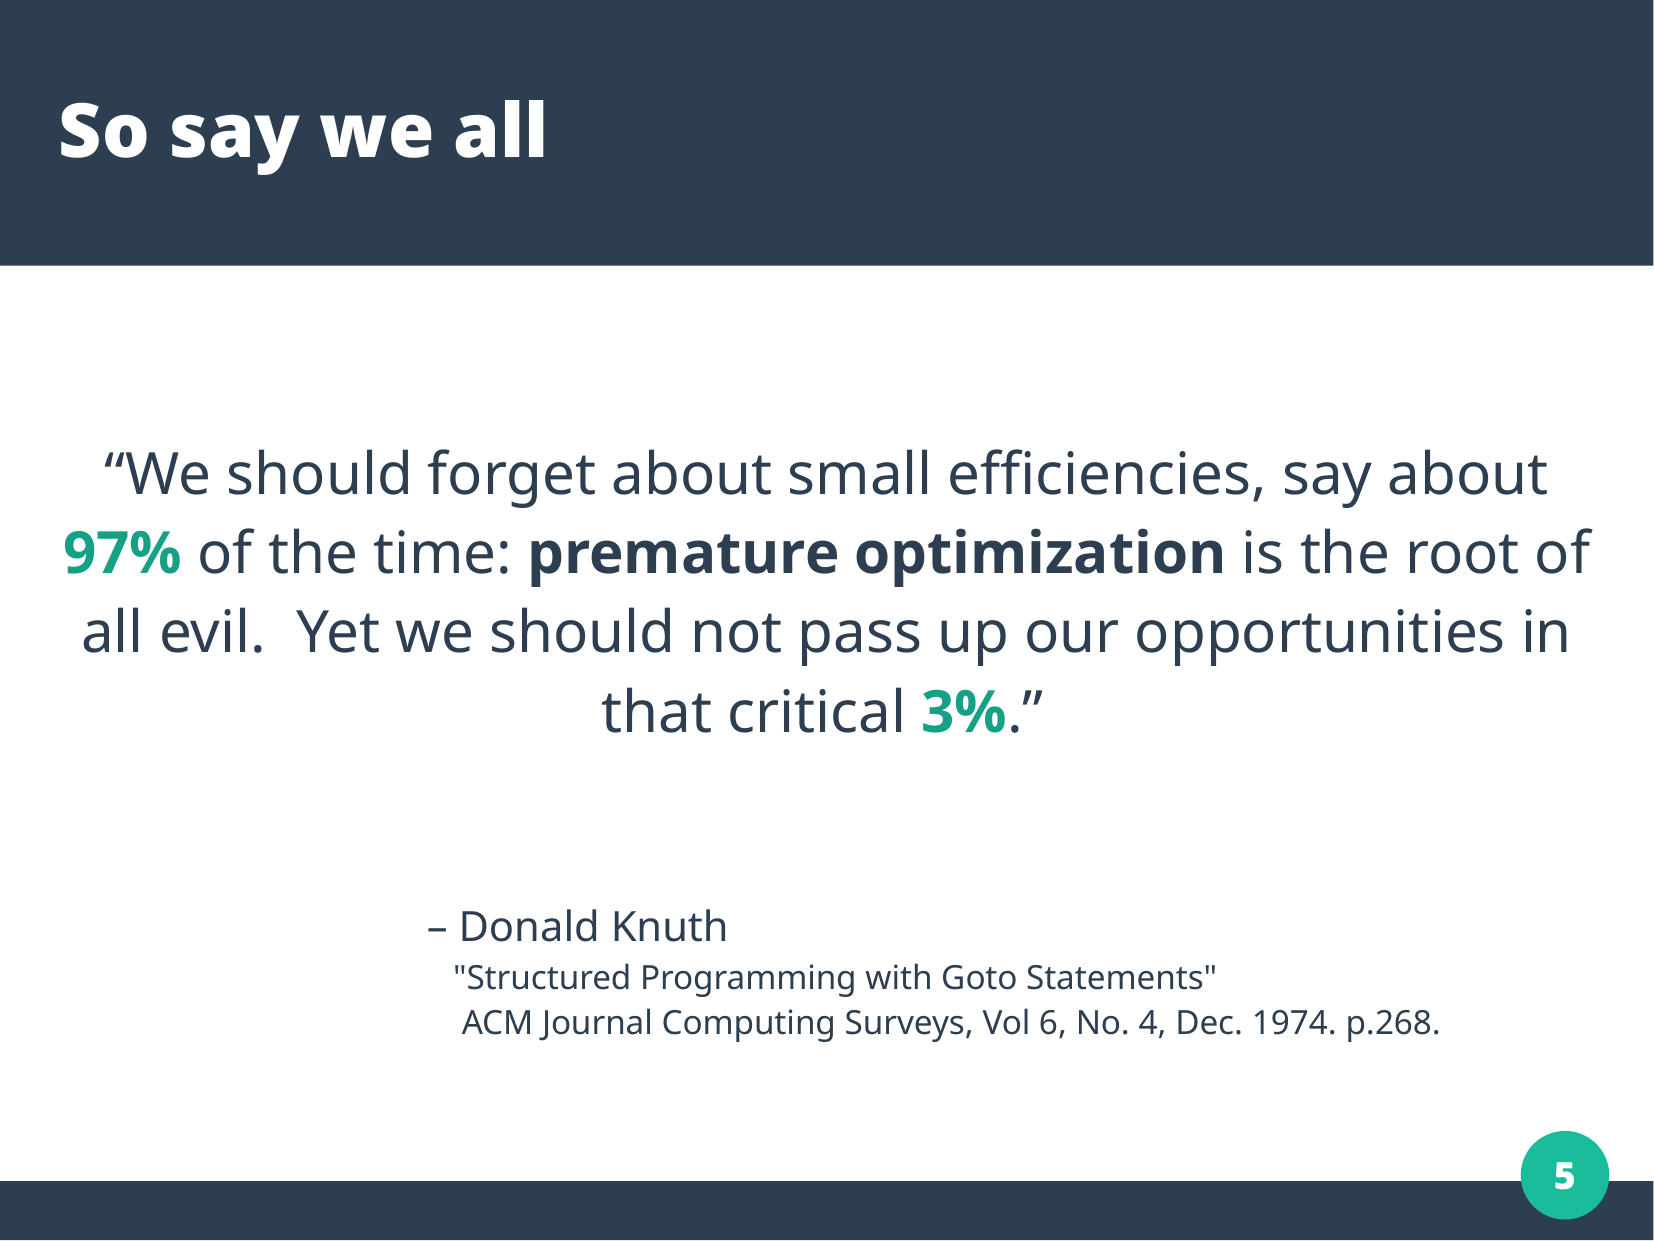

# So say we all
“We should forget about small efficiencies, say about 97% of the time: premature optimization is the root of all evil. Yet we should not pass up our opportunities in that critical 3%.”
– Donald Knuth
 "Structured Programming with Goto Statements"
 ACM Journal Computing Surveys, Vol 6, No. 4, Dec. 1974. p.268.
5